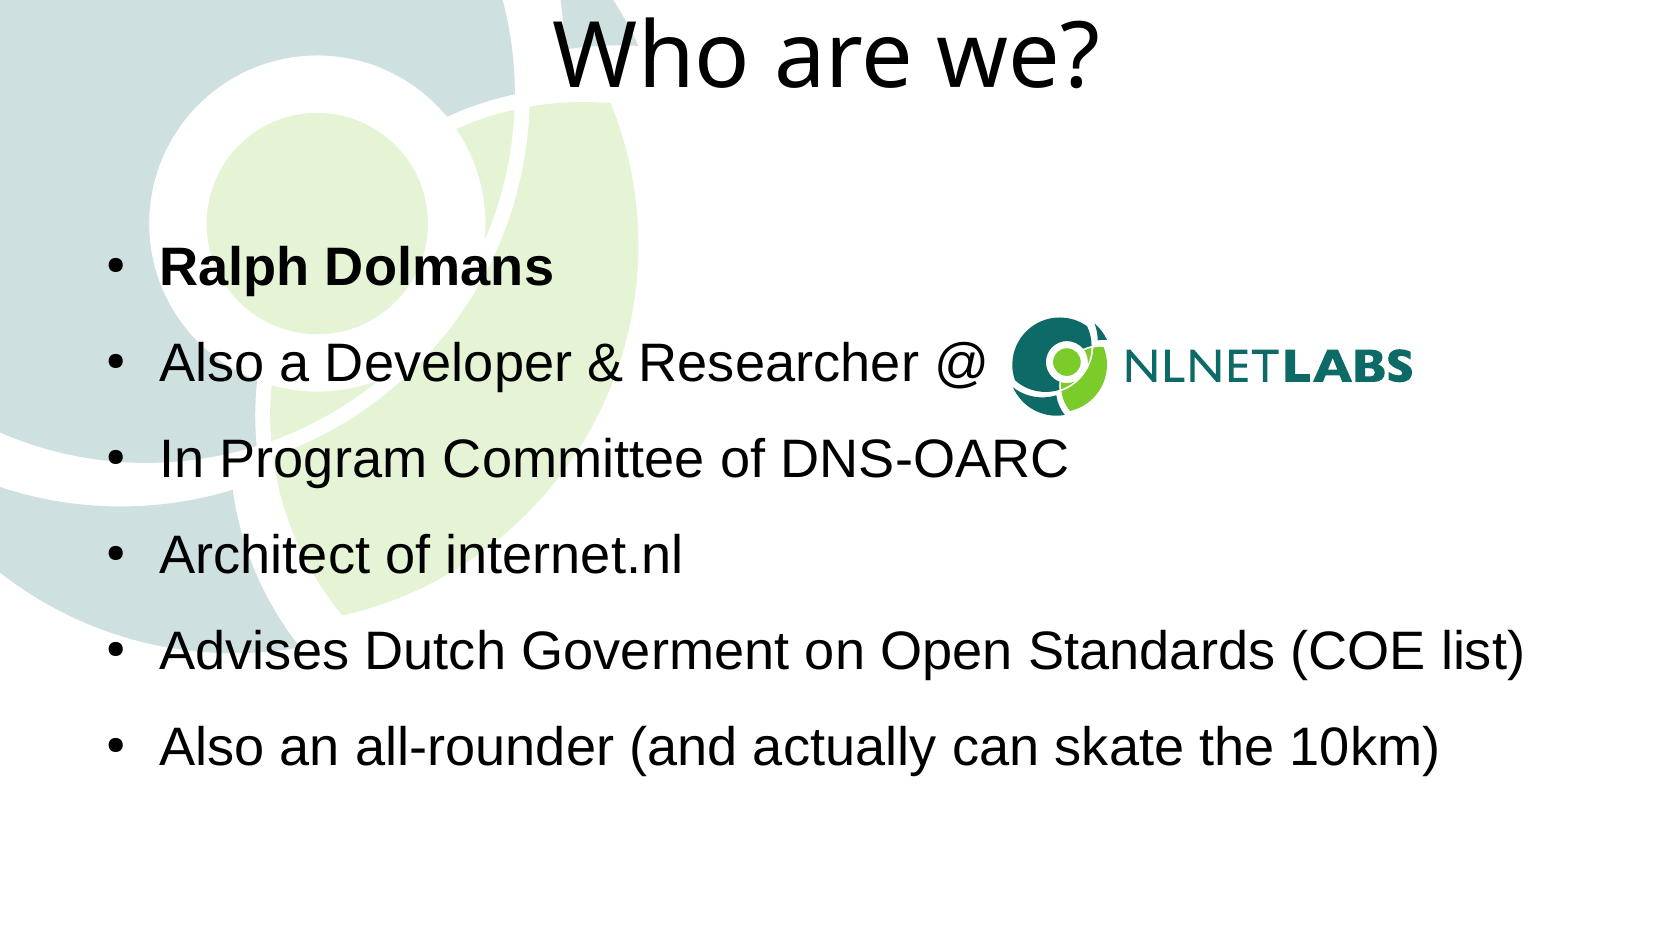

# Who are we?
Ralph Dolmans
Also a Developer & Researcher @
In Program Committee of DNS-OARC
Architect of internet.nl
Advises Dutch Goverment on Open Standards (COE list)
Also an all-rounder (and actually can skate the 10km)